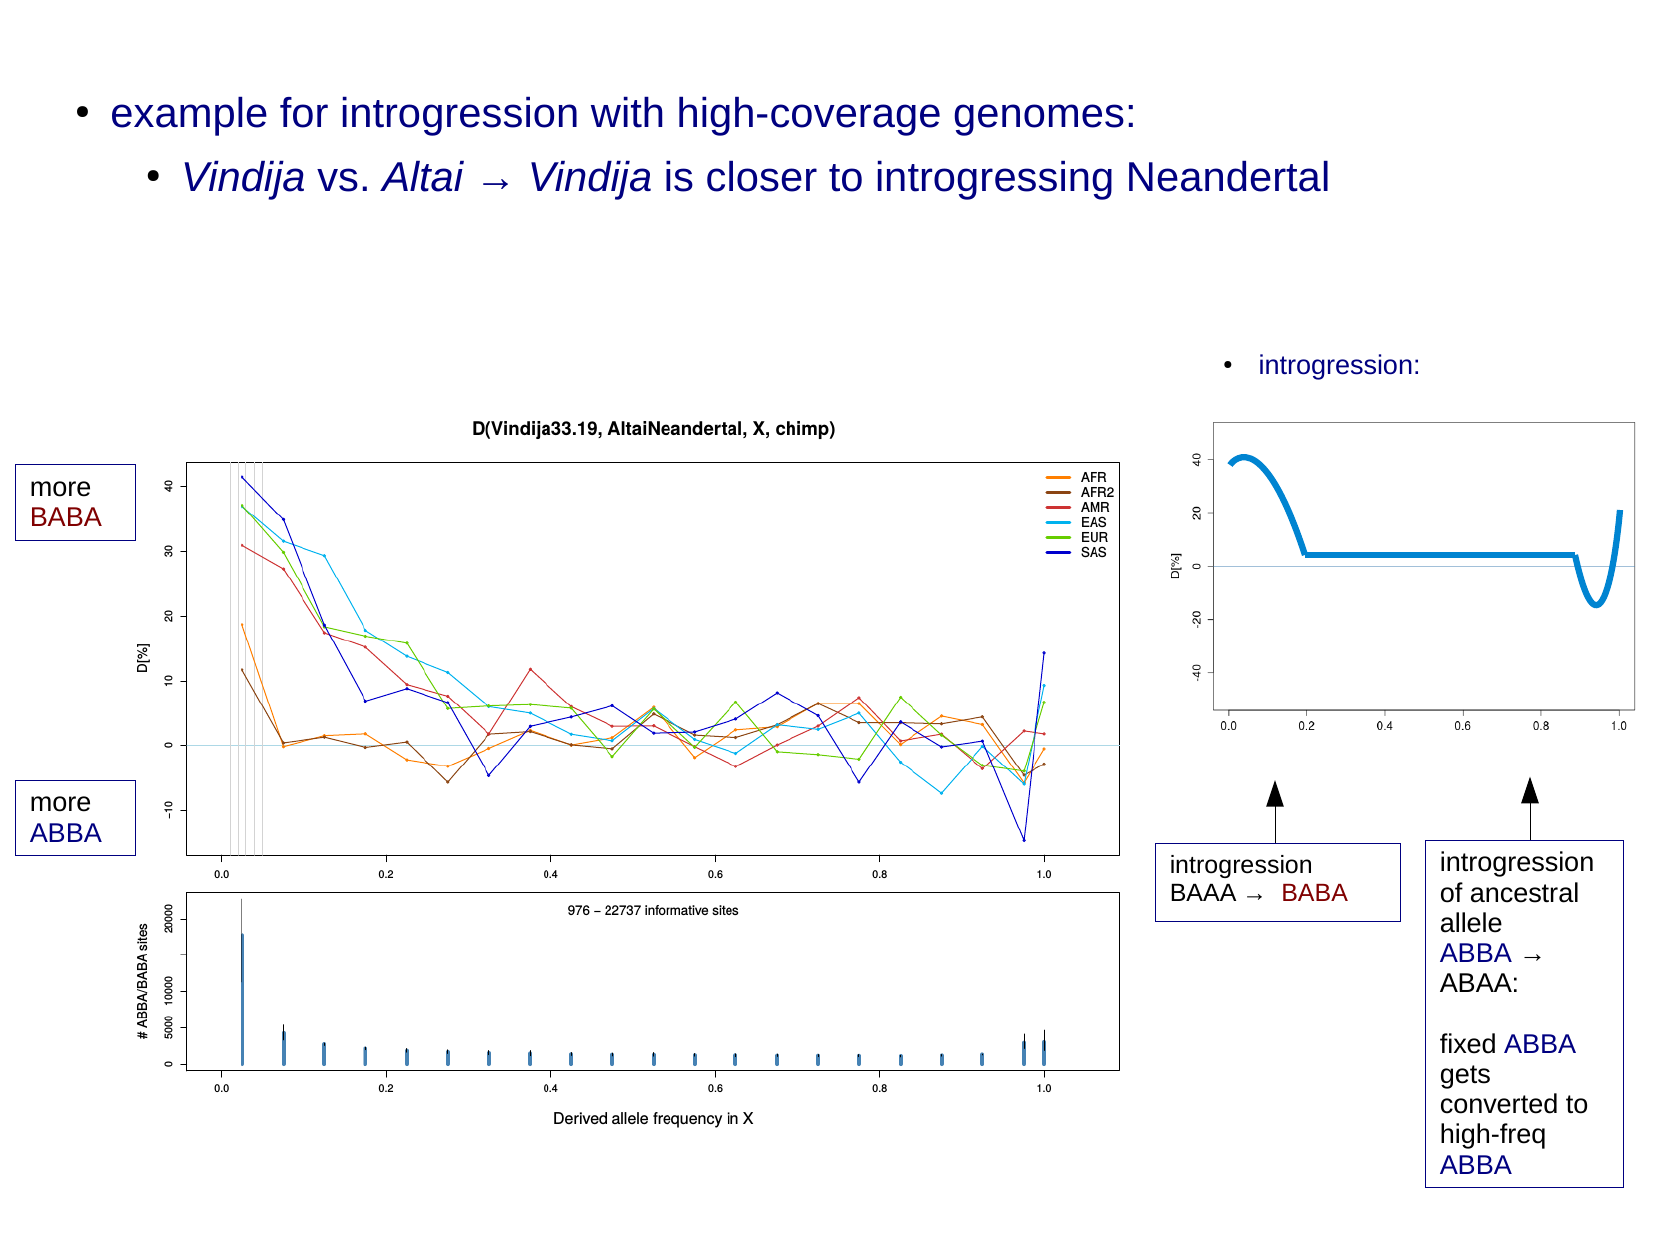

# example for introgression with high-coverage genomes:
Vindija vs. Altai → Vindija is closer to introgressing Neandertal
introgression:
more BABA
more ABBA
introgression of ancestral allele
ABBA → ABAA:
fixed ABBA
gets converted to high-freq ABBA
introgression
BAAA → BABA